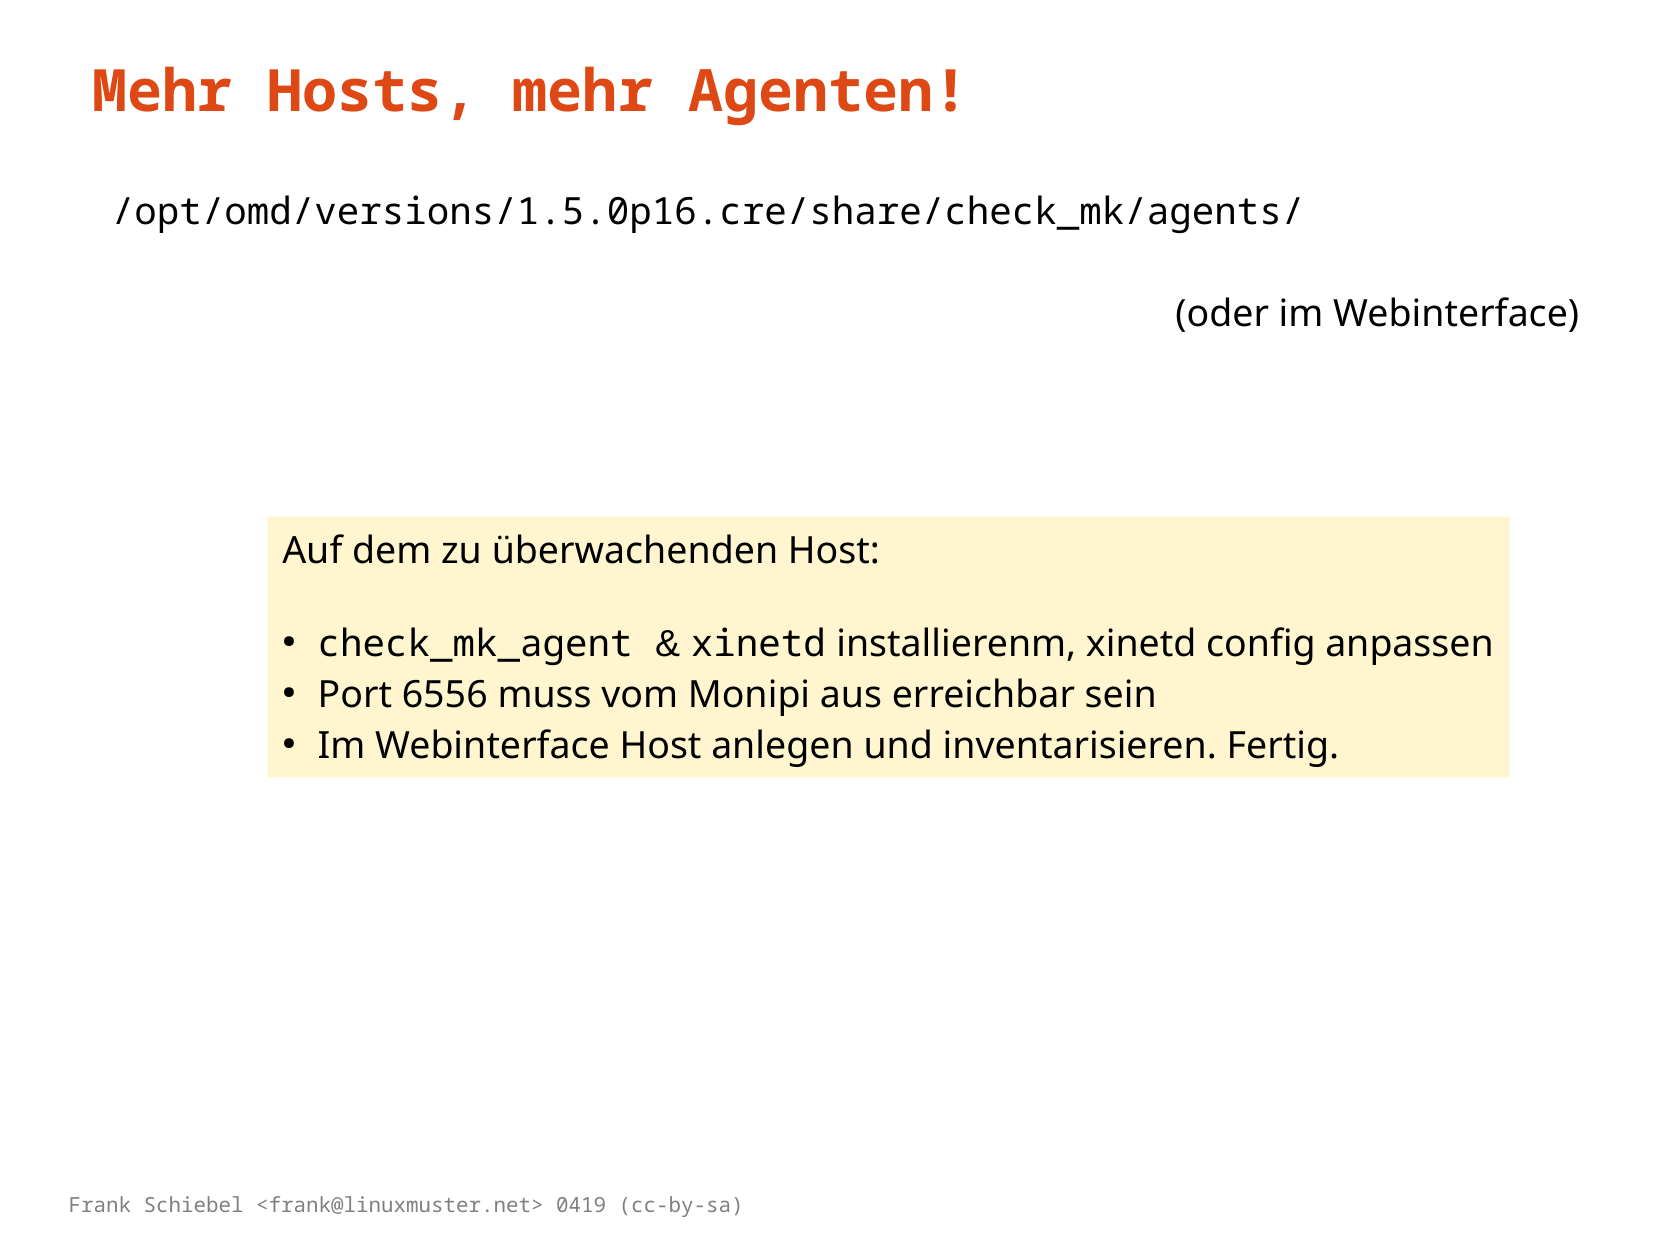

Mehr Hosts, mehr Agenten!
/opt/omd/versions/1.5.0p16.cre/share/check_mk/agents/
(oder im Webinterface)
Auf dem zu überwachenden Host:
check_mk_agent & xinetd installierenm, xinetd config anpassen
Port 6556 muss vom Monipi aus erreichbar sein
Im Webinterface Host anlegen und inventarisieren. Fertig.